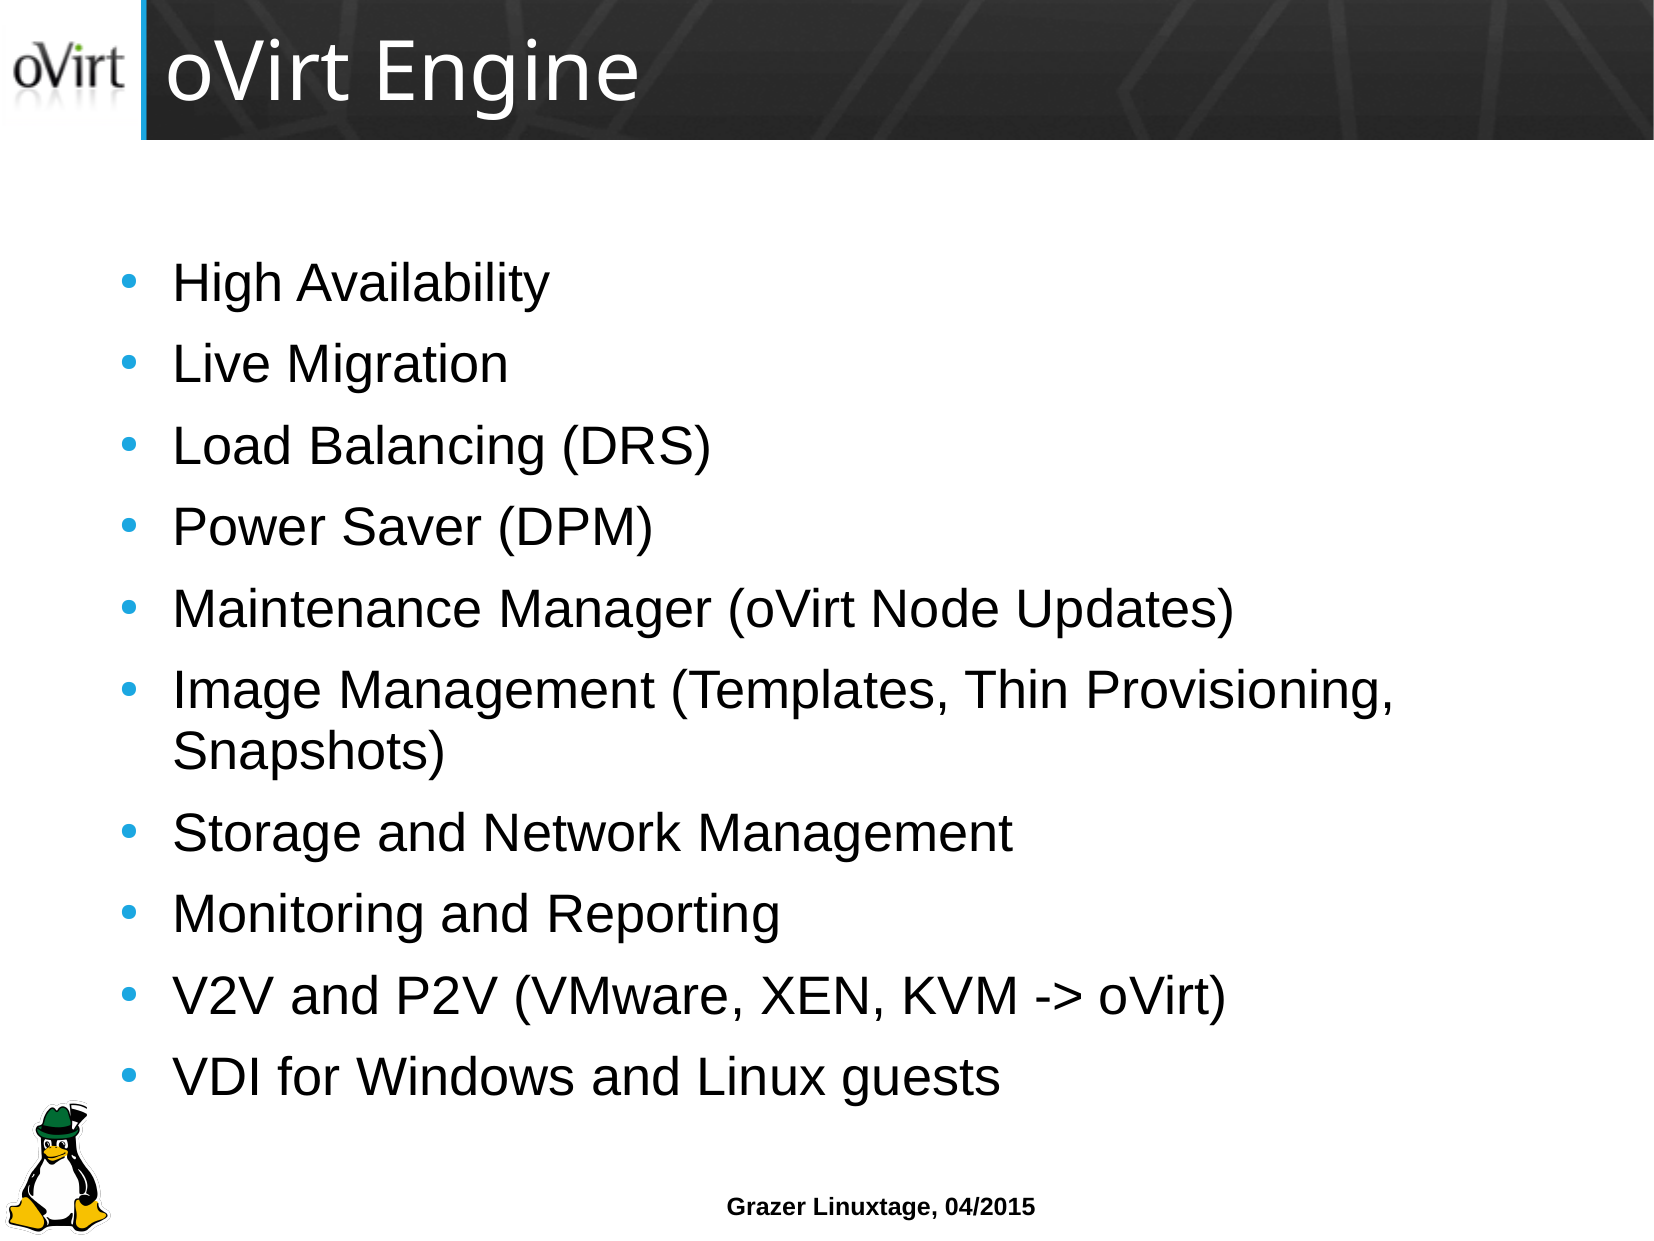

# oVirt Engine
High Availability
Live Migration
Load Balancing (DRS)
Power Saver (DPM)
Maintenance Manager (oVirt Node Updates)
Image Management (Templates, Thin Provisioning, Snapshots)
Storage and Network Management
Monitoring and Reporting
V2V and P2V (VMware, XEN, KVM -> oVirt)
VDI for Windows and Linux guests